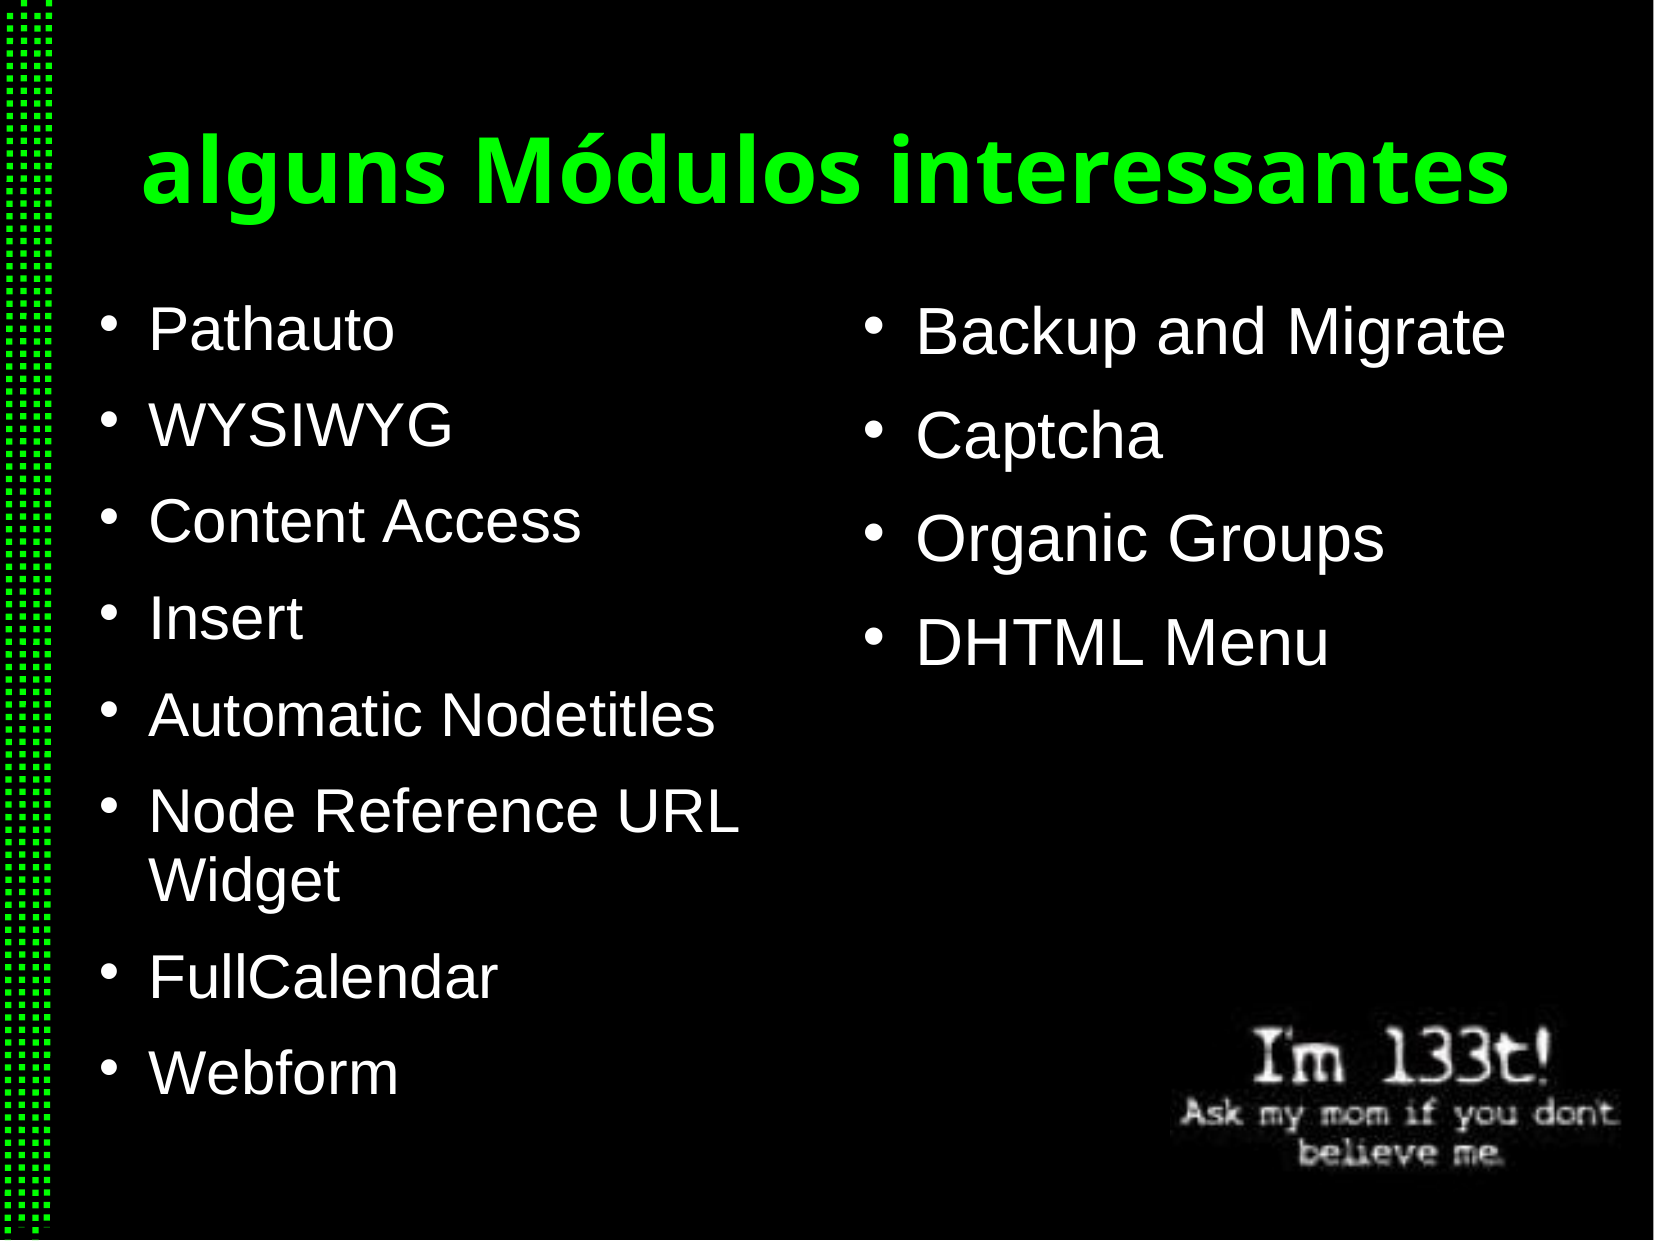

# alguns Módulos interessantes
Pathauto
WYSIWYG
Content Access
Insert
Automatic Nodetitles
Node Reference URL Widget
FullCalendar
Webform
Backup and Migrate
Captcha
Organic Groups
DHTML Menu